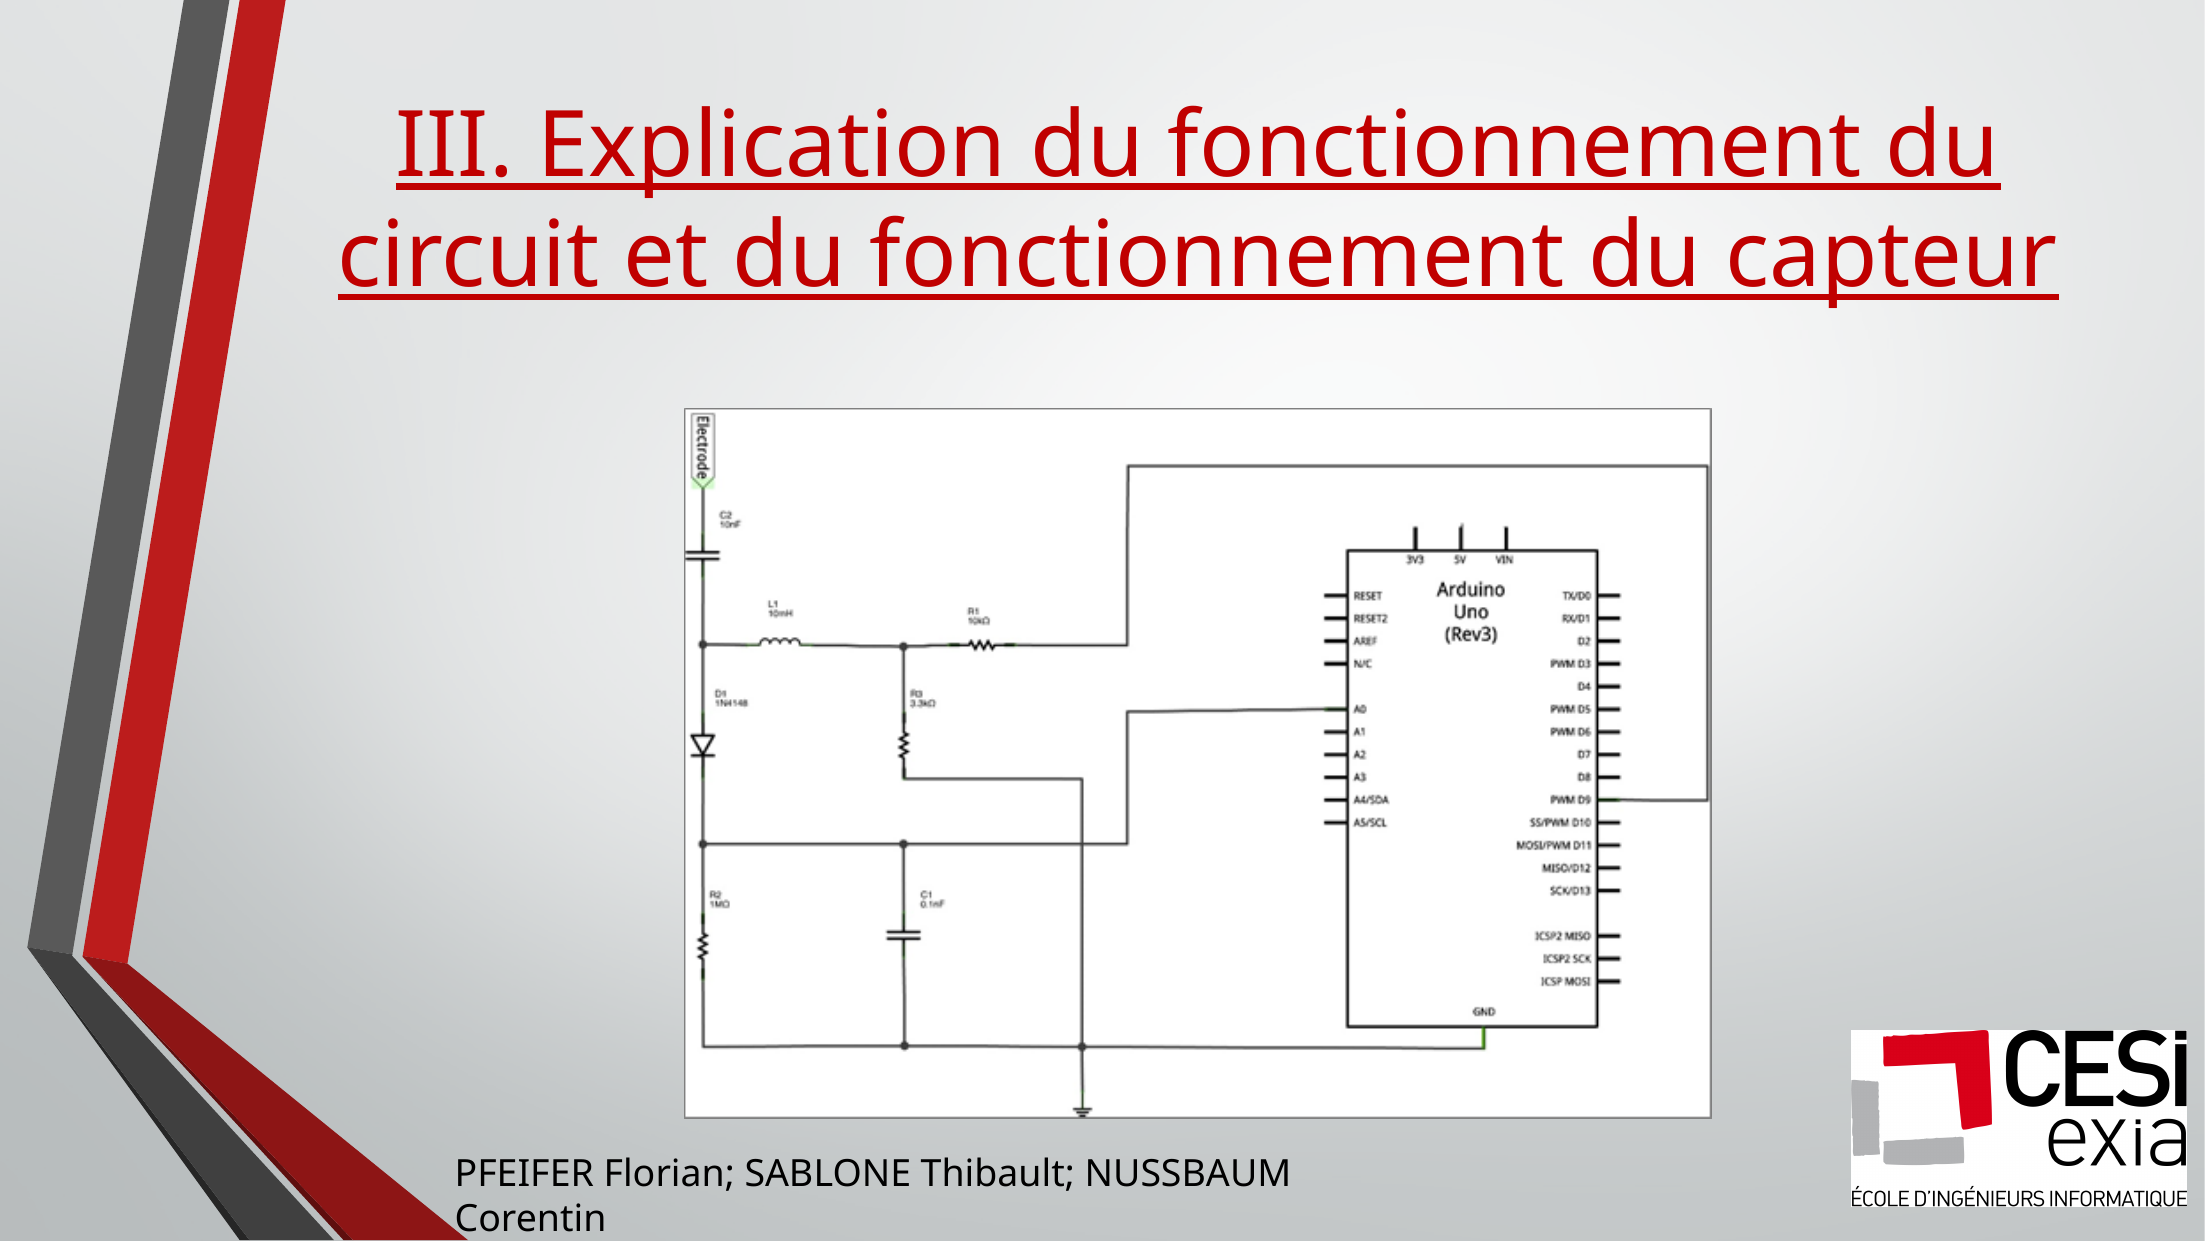

# III. Explication du fonctionnement du circuit et du fonctionnement du capteur
PFEIFER Florian; SABLONE Thibault; NUSSBAUM Corentin